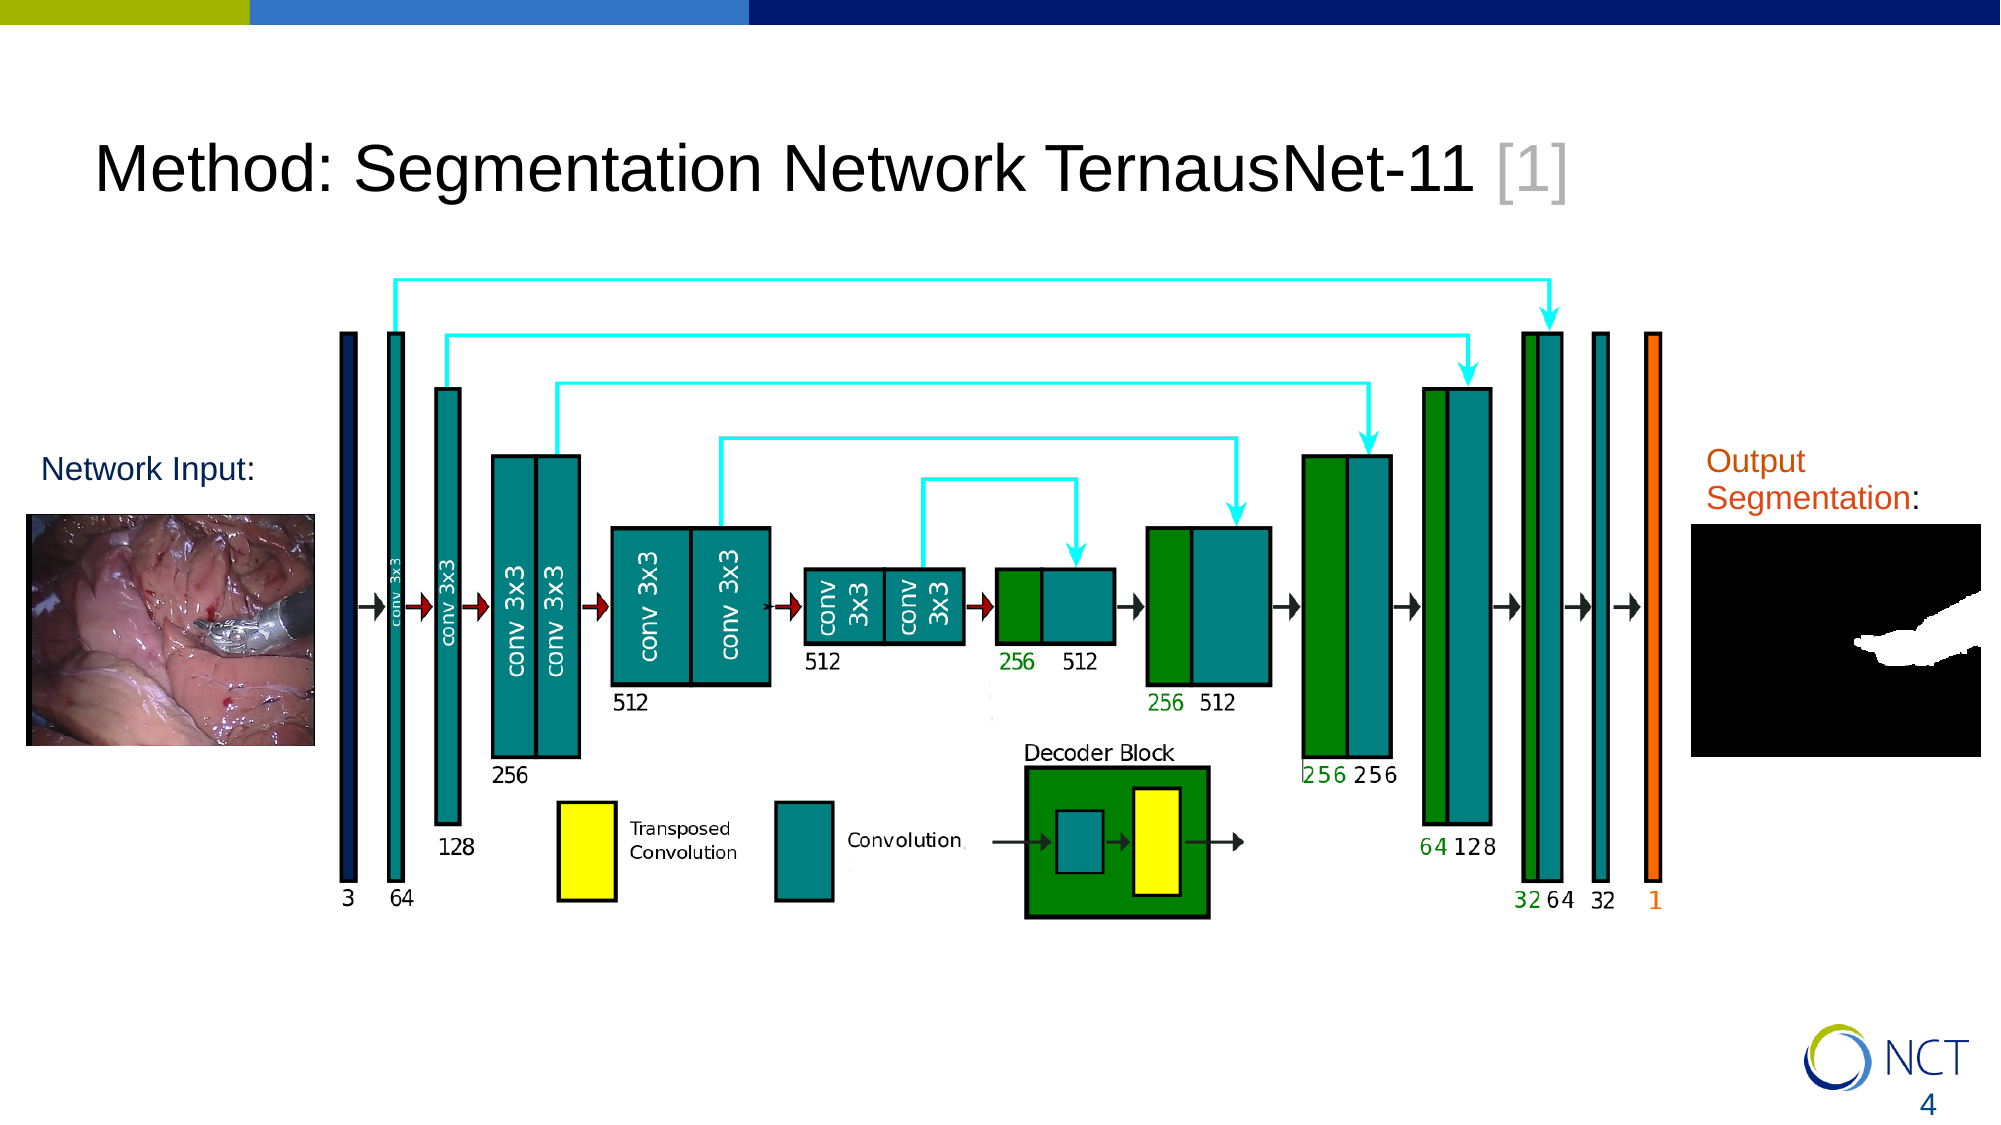

# Method: Segmentation Network TernausNet-11 [1]
Output
Segmentation:
Network Input:
4